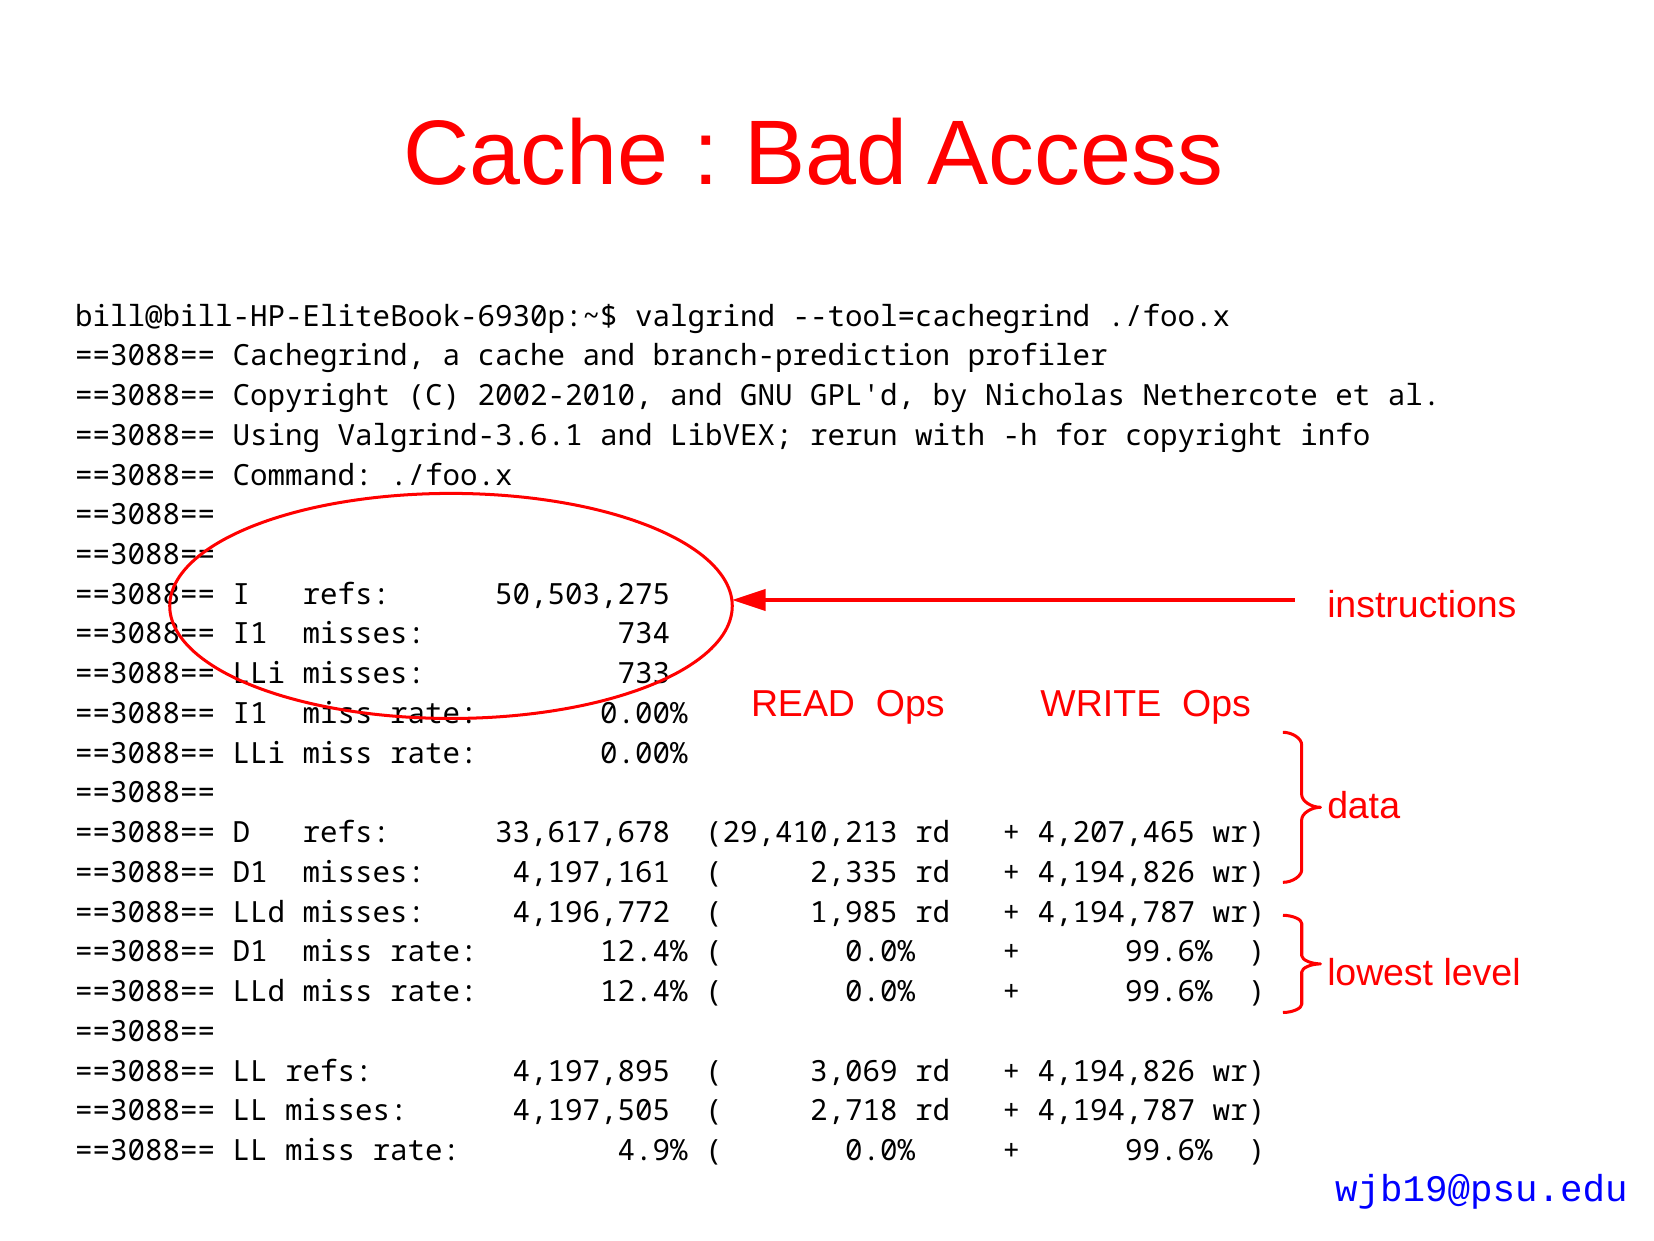

# Cache : Bad Access
bill@bill-HP-EliteBook-6930p:~$ valgrind --tool=cachegrind ./foo.x
==3088== Cachegrind, a cache and branch-prediction profiler
==3088== Copyright (C) 2002-2010, and GNU GPL'd, by Nicholas Nethercote et al.
==3088== Using Valgrind-3.6.1 and LibVEX; rerun with -h for copyright info
==3088== Command: ./foo.x
==3088==
==3088==
==3088== I refs: 50,503,275
==3088== I1 misses: 734
==3088== LLi misses: 733
==3088== I1 miss rate: 0.00%
==3088== LLi miss rate: 0.00%
==3088==
==3088== D refs: 33,617,678 (29,410,213 rd + 4,207,465 wr)
==3088== D1 misses: 4,197,161 ( 2,335 rd + 4,194,826 wr)
==3088== LLd misses: 4,196,772 ( 1,985 rd + 4,194,787 wr)
==3088== D1 miss rate: 12.4% ( 0.0% + 99.6% )
==3088== LLd miss rate: 12.4% ( 0.0% + 99.6% )
==3088==
==3088== LL refs: 4,197,895 ( 3,069 rd + 4,194,826 wr)
==3088== LL misses: 4,197,505 ( 2,718 rd + 4,194,787 wr)
==3088== LL miss rate: 4.9% ( 0.0% + 99.6% )
instructions
READ Ops
WRITE Ops
data
lowest level
wjb19@psu.edu